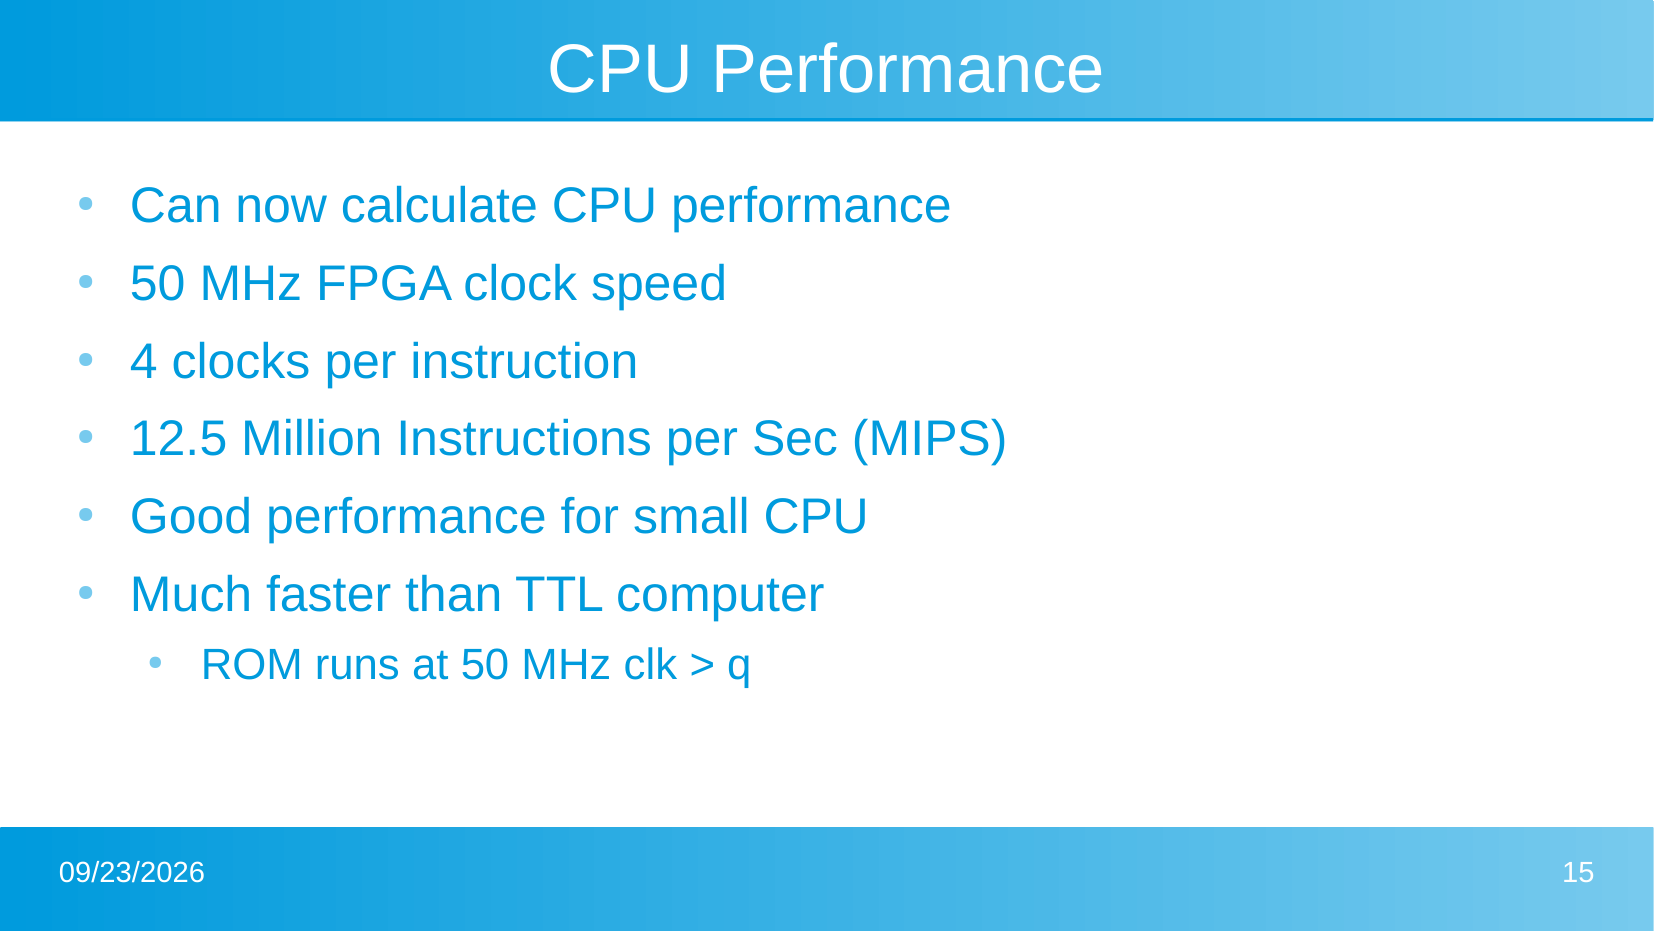

# CPU Performance
Can now calculate CPU performance
50 MHz FPGA clock speed
4 clocks per instruction
12.5 Million Instructions per Sec (MIPS)
Good performance for small CPU
Much faster than TTL computer
ROM runs at 50 MHz clk > q
15